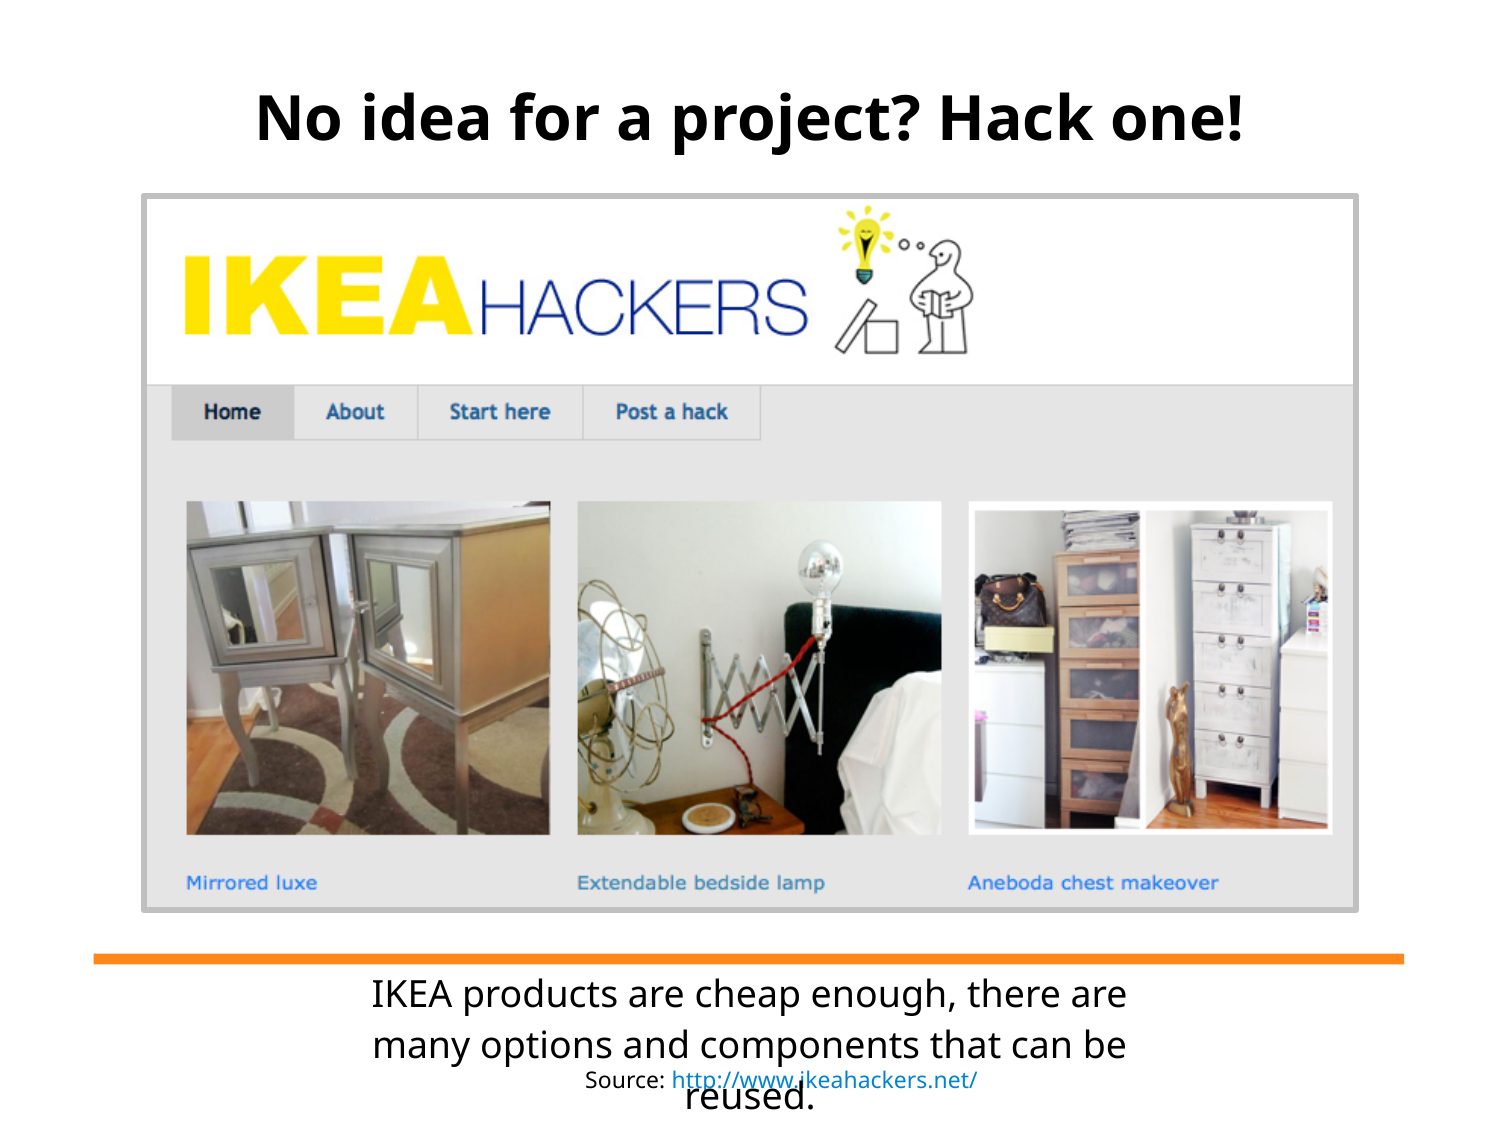

# No idea for a project? Hack one!
IKEA products are cheap enough, there are many options and components that can be reused.
Source: http://www.ikeahackers.net/